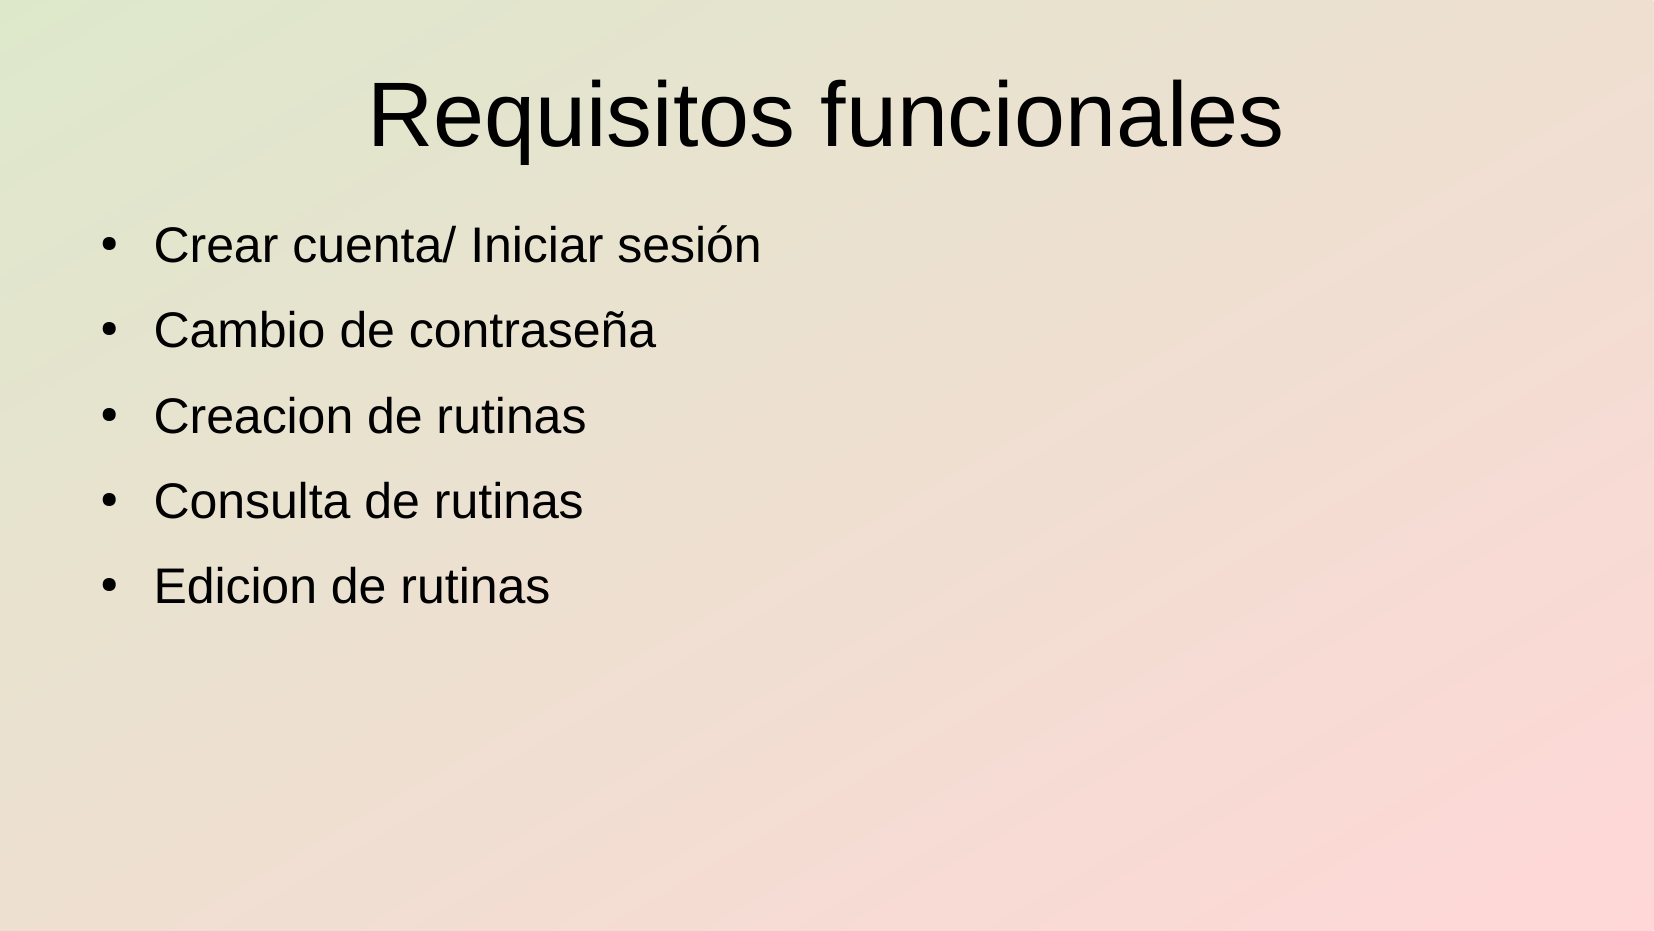

# Requisitos funcionales
Crear cuenta/ Iniciar sesión
Cambio de contraseña
Creacion de rutinas
Consulta de rutinas
Edicion de rutinas